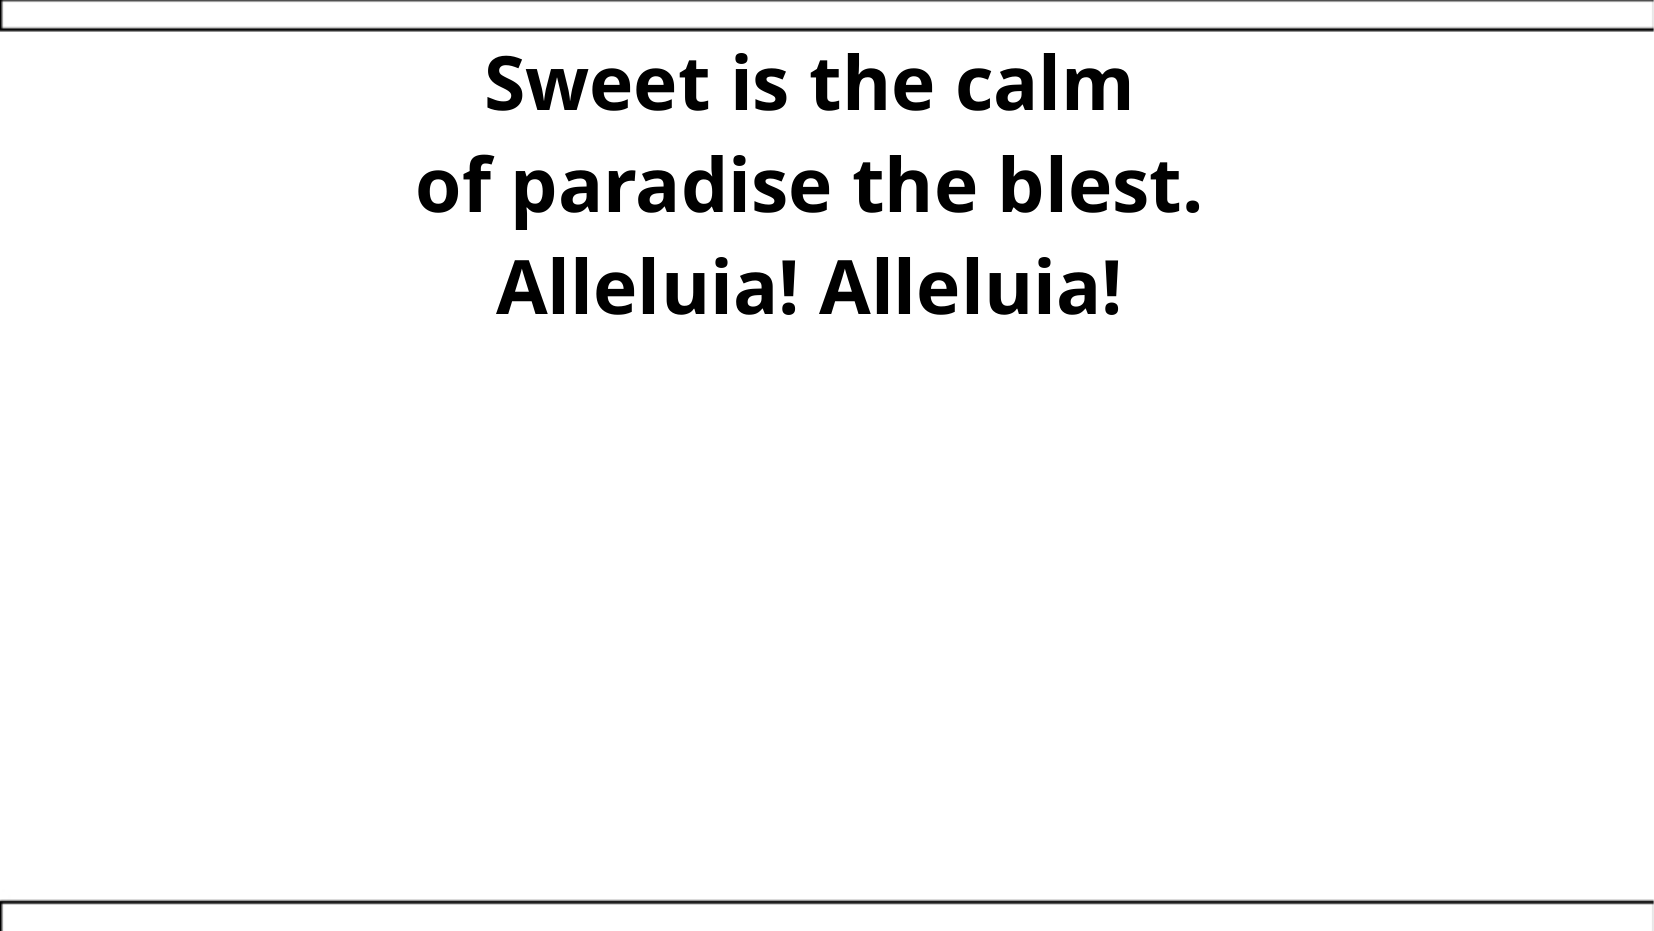

# Sweet is the calm of paradise the blest. Alleluia! Alleluia!